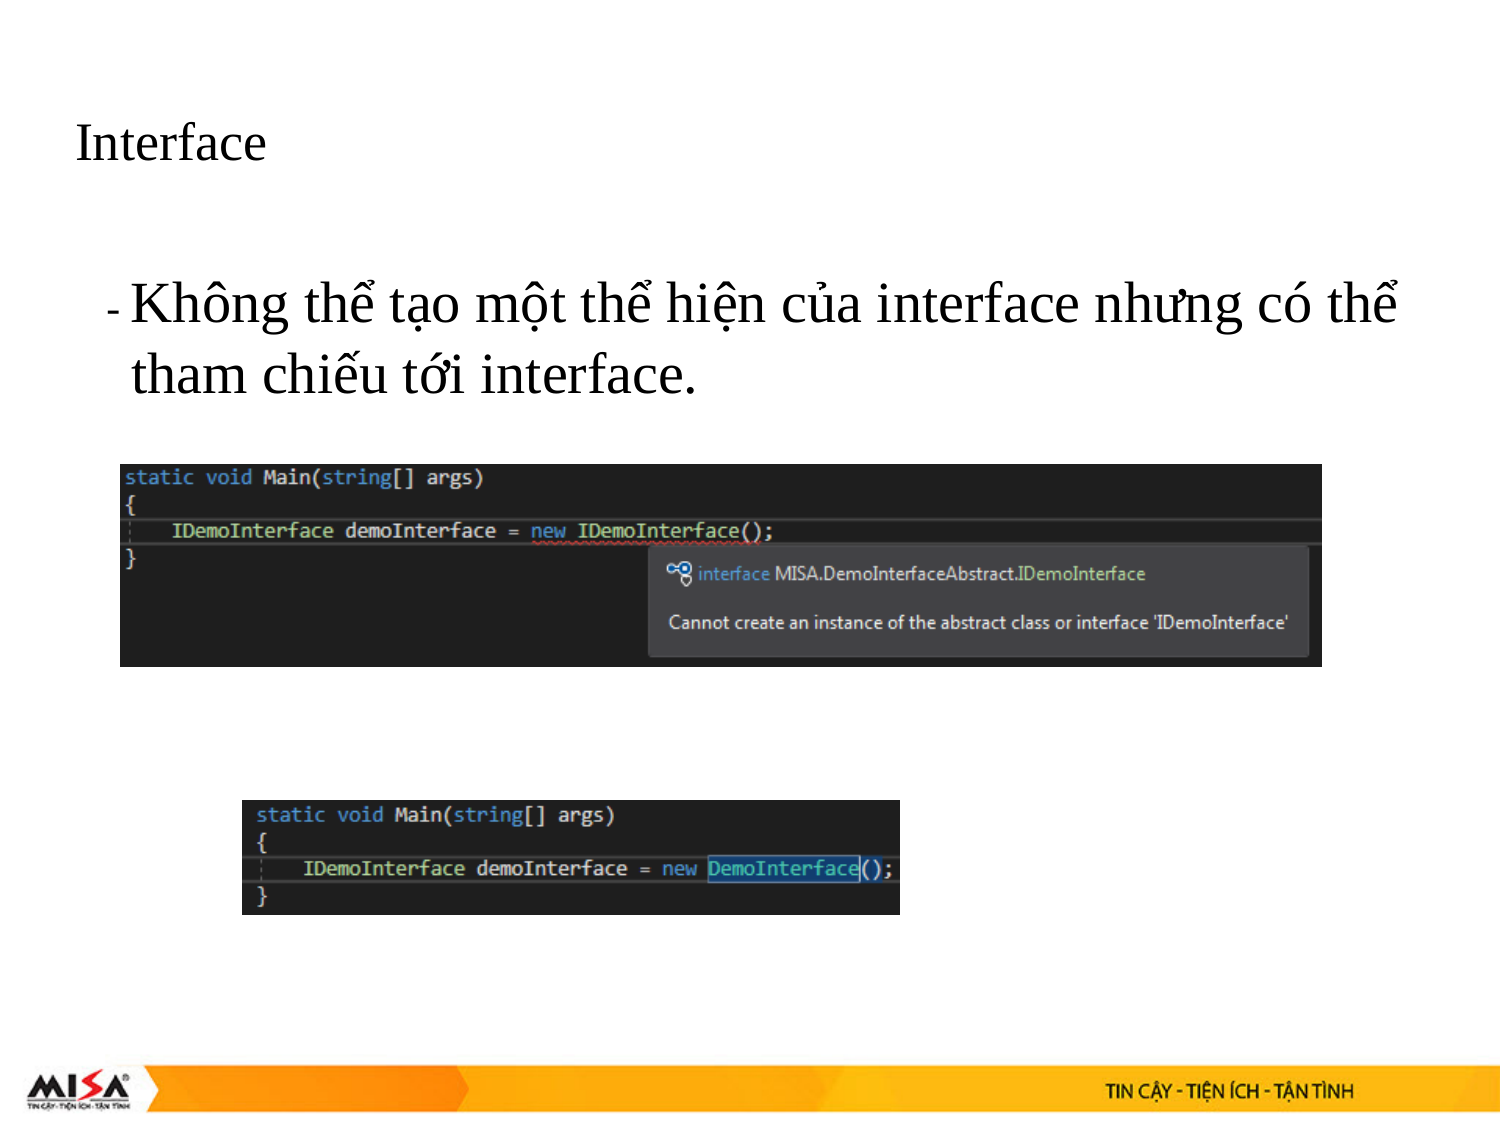

# Interface
 - Không thể tạo một thể hiện của interface nhưng có thể tham chiếu tới interface.